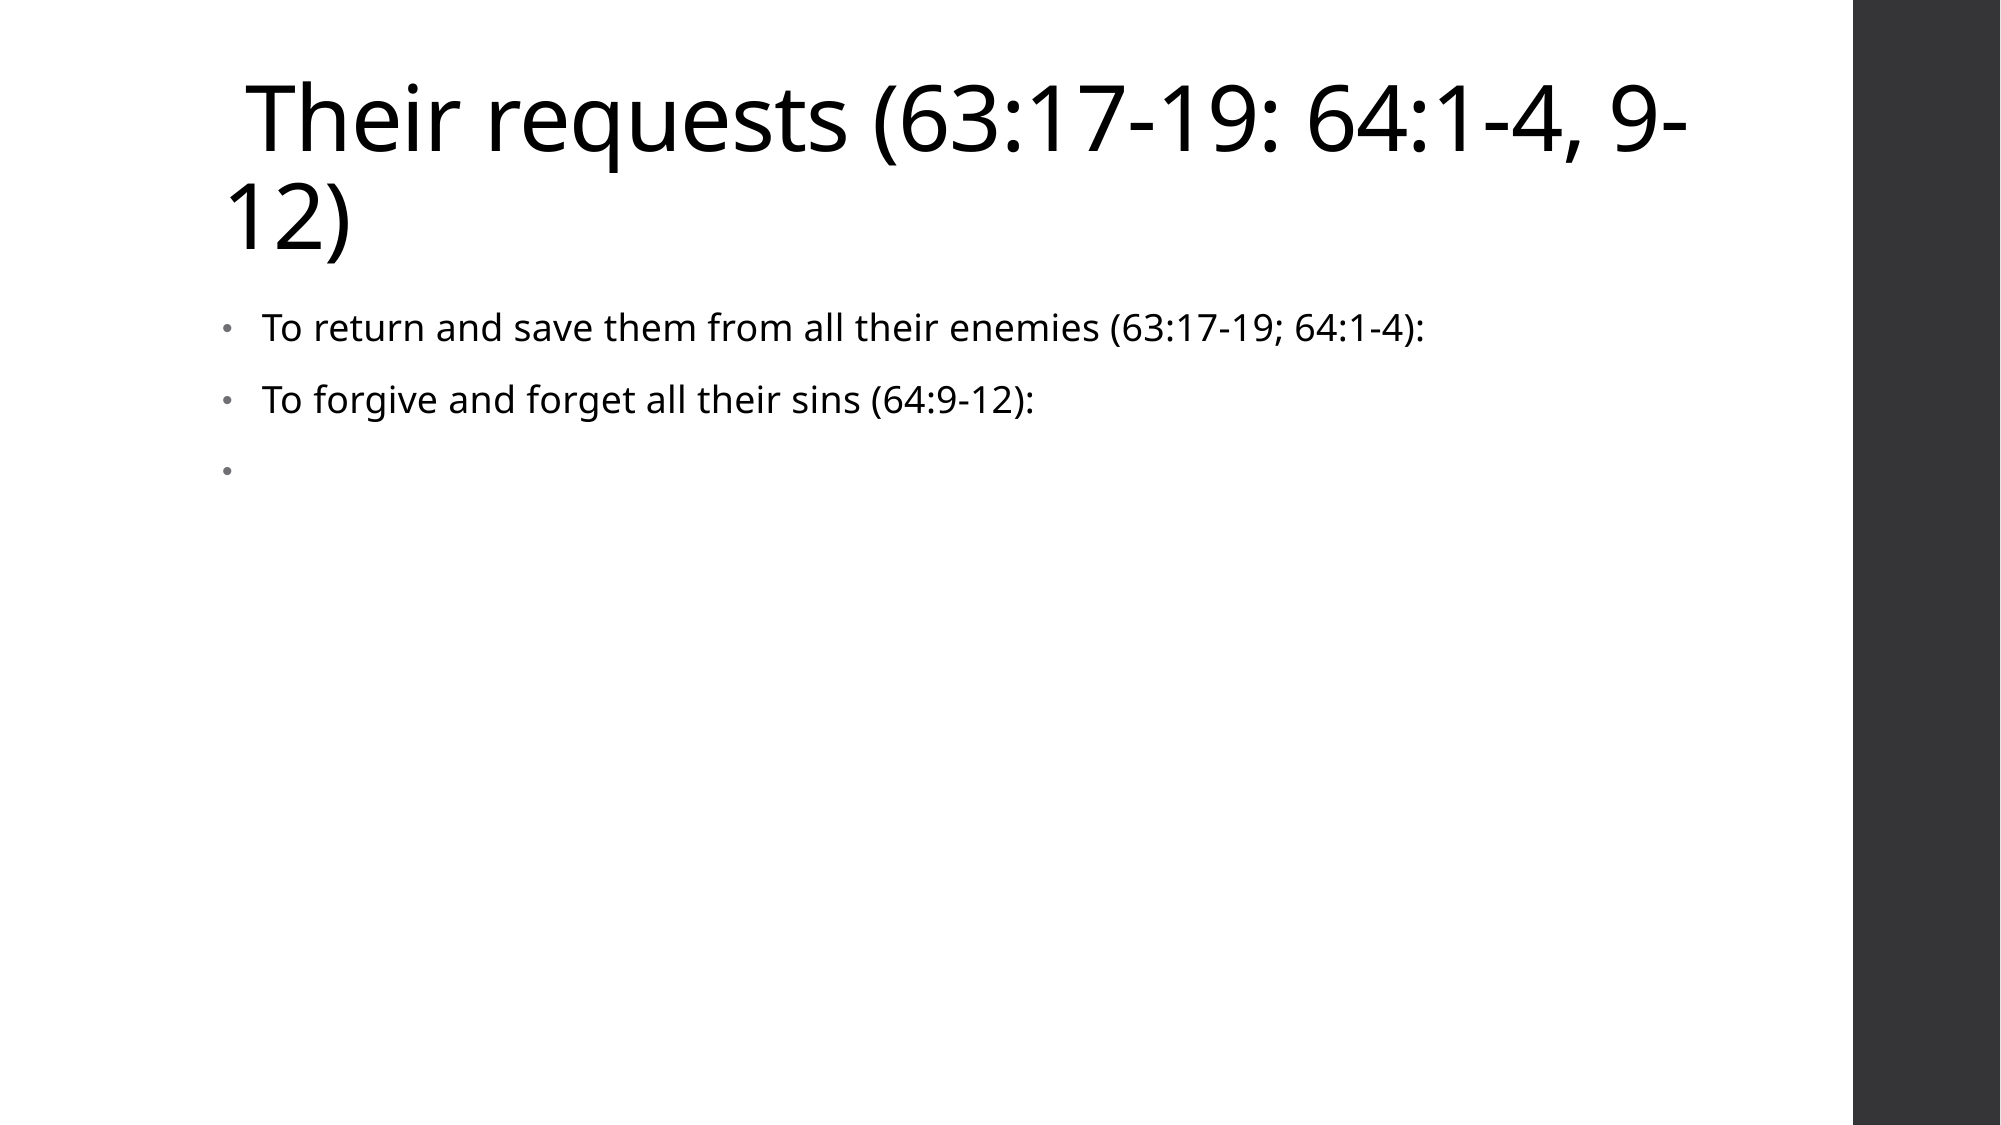

# Their requests (63:17-19: 64:1-4, 9-12)
 To return and save them from all their enemies (63:17-19; 64:1-4):
 To forgive and forget all their sins (64:9-12):